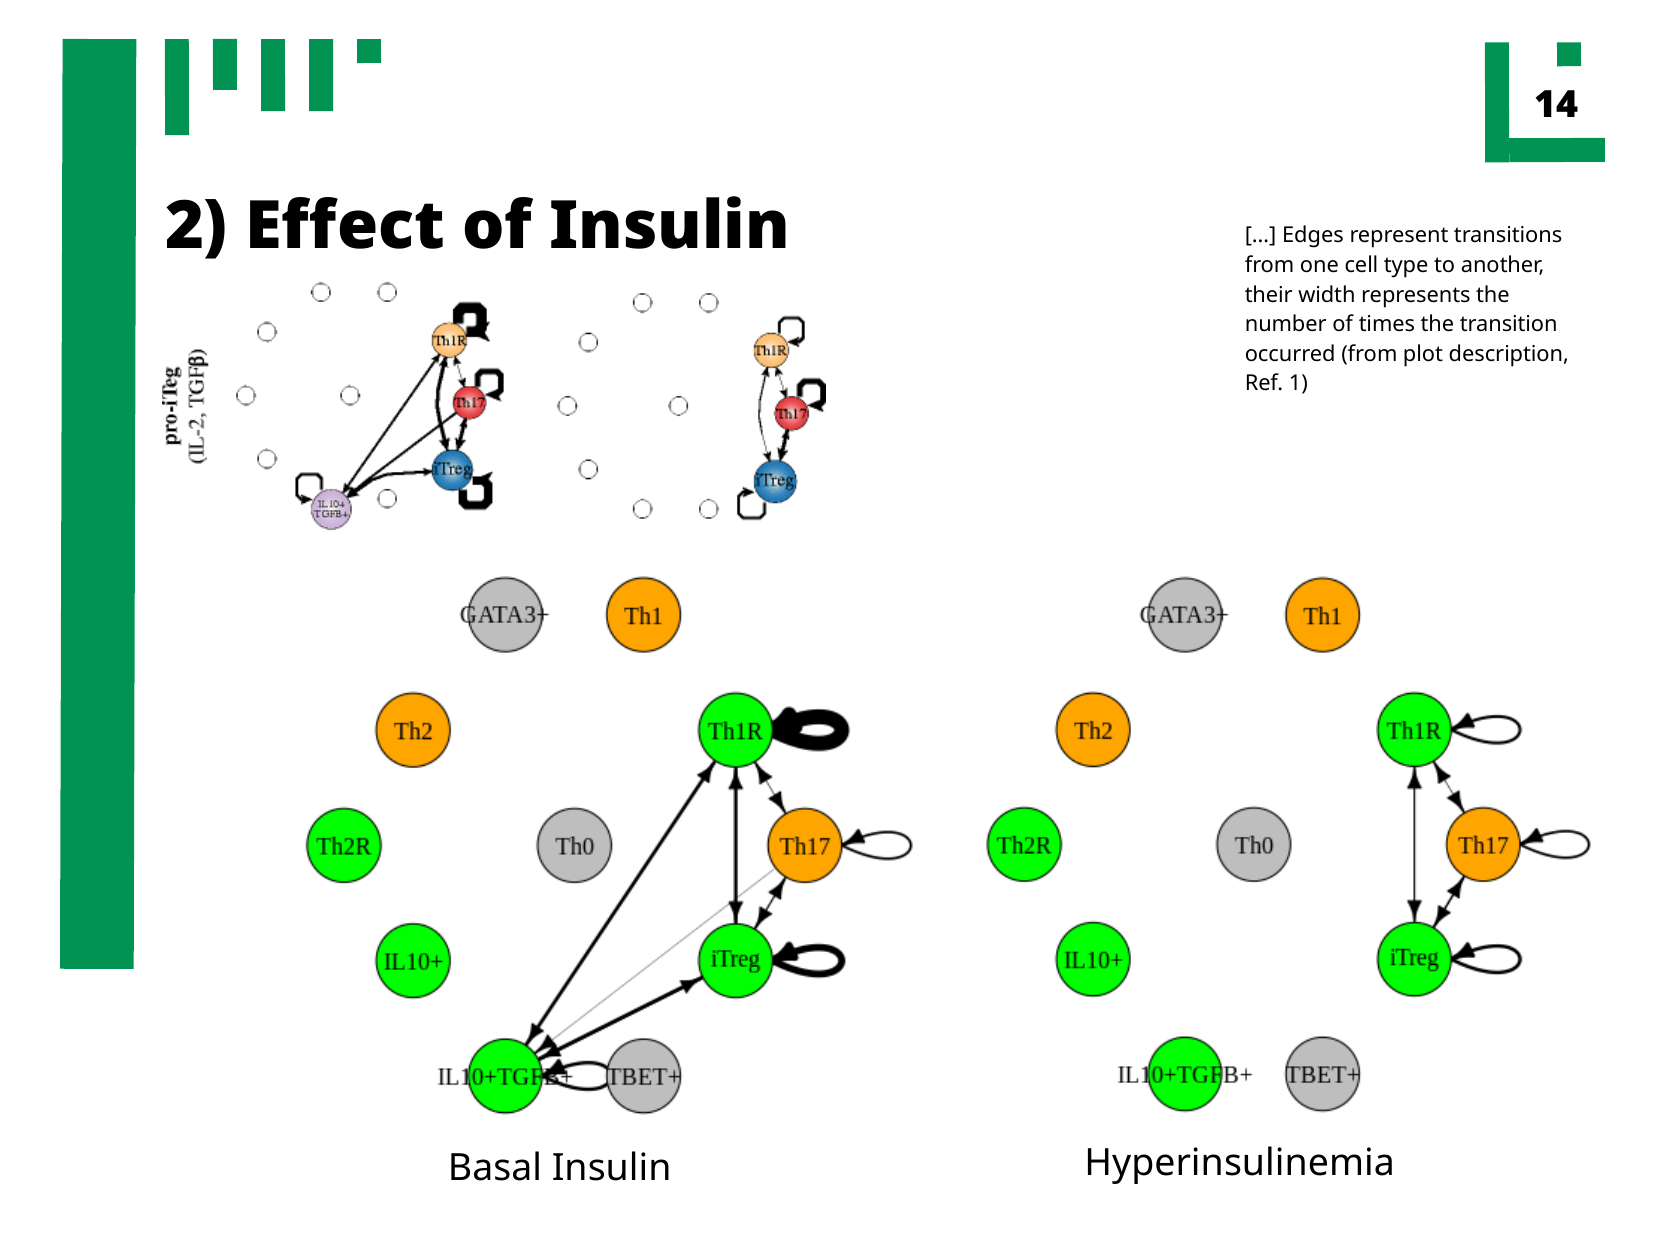

# 2) Effect of Insulin
[…] Edges represent transitions from one cell type to another, their width represents the number of times the transition occurred (from plot description, Ref. 1)
Hyperinsulinemia
Basal Insulin